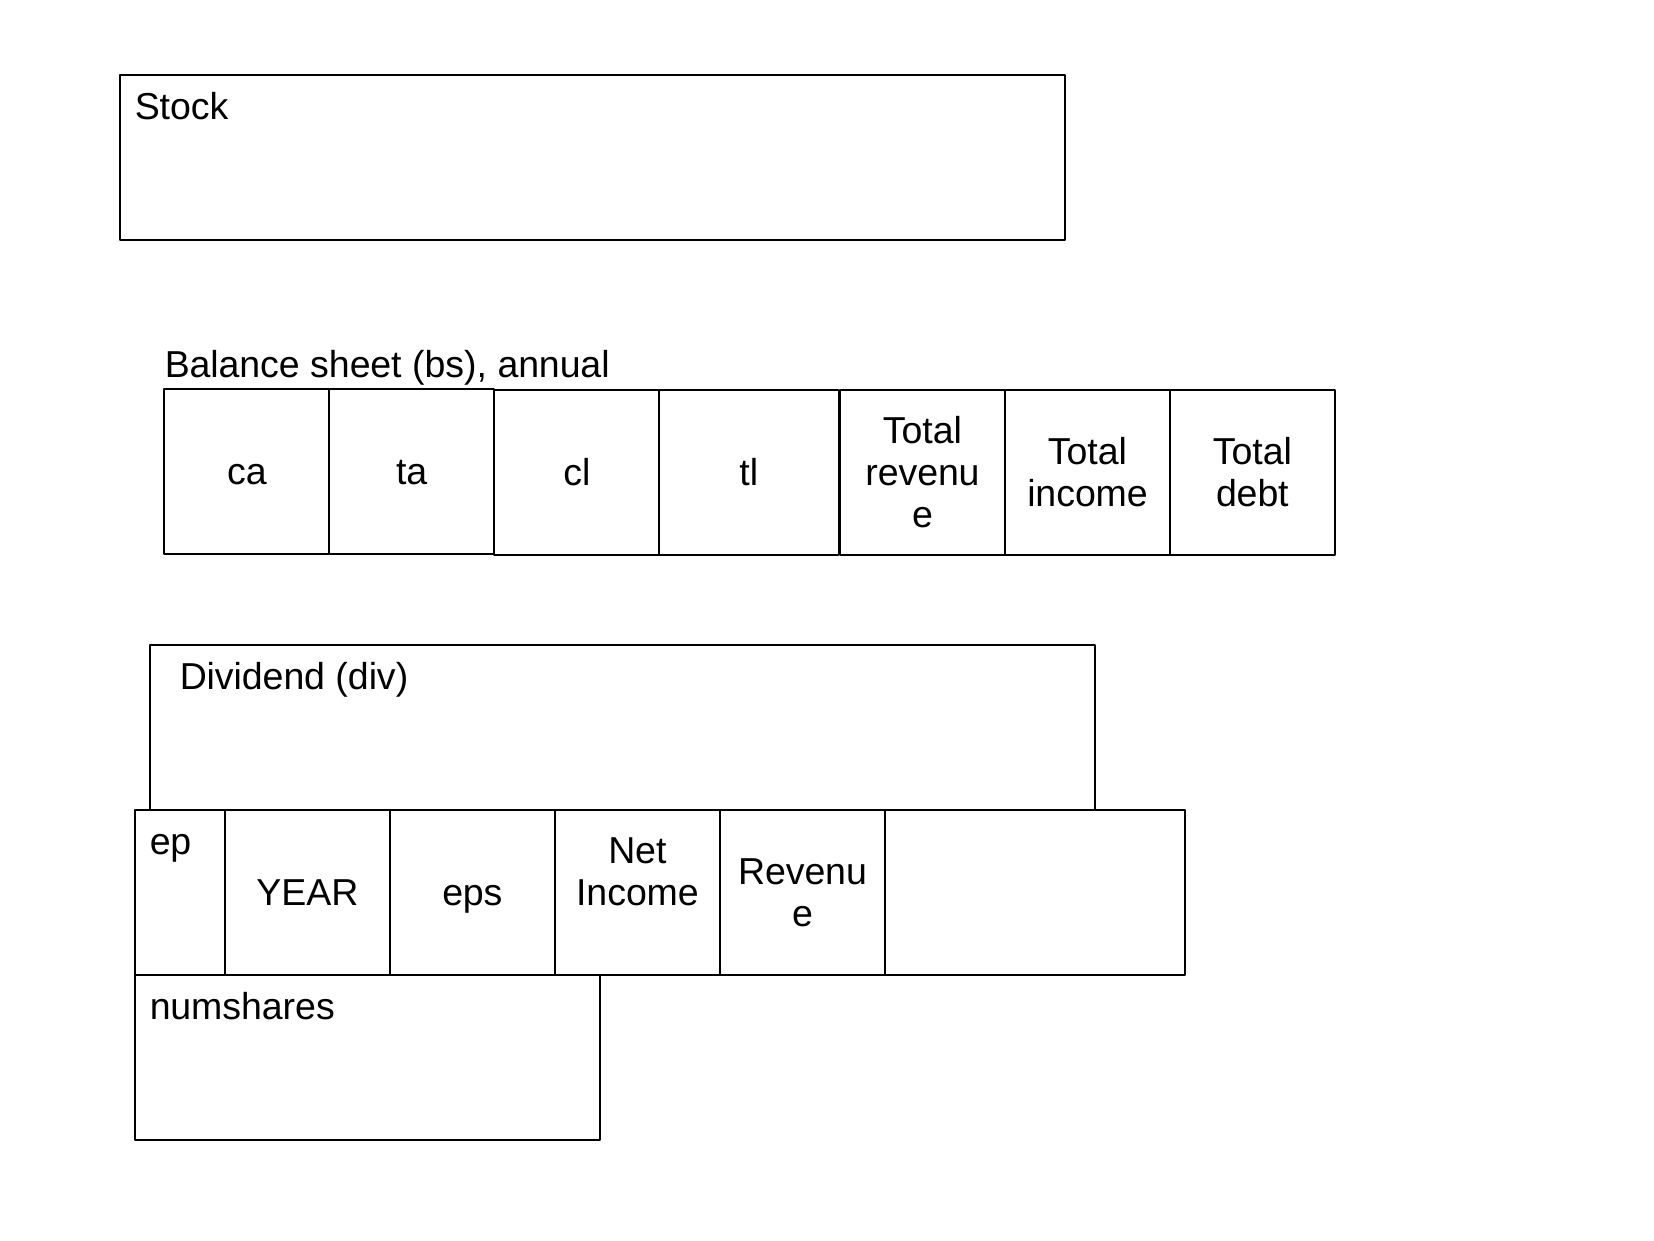

Stock
Balance sheet (bs), annual
ca
ta
cl
tl
Total revenue
Total income
Total debt
Dividend (div)
YEAR
eps
Net Income
Revenue
ep
numshares